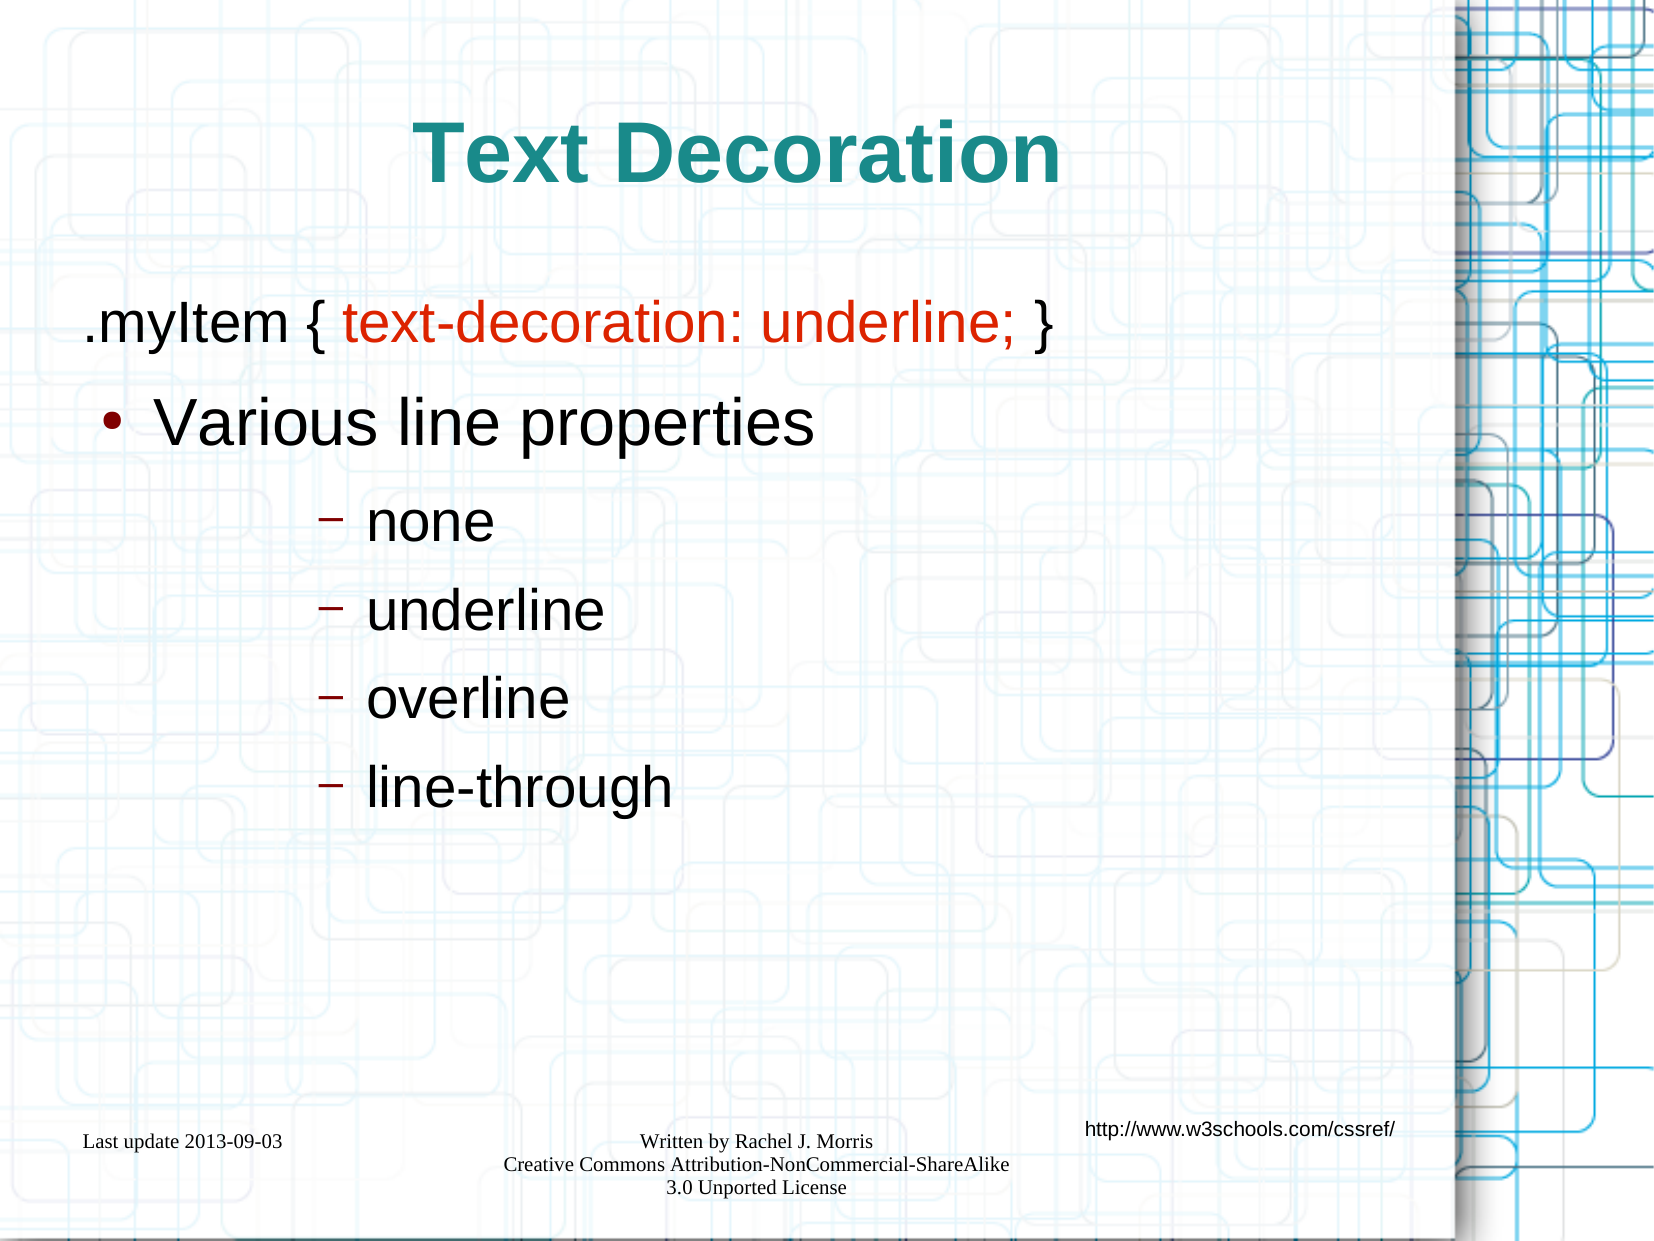

# Text Decoration
.myItem { text-decoration: underline; }
Various line properties
none
underline
overline
line-through
http://www.w3schools.com/cssref/